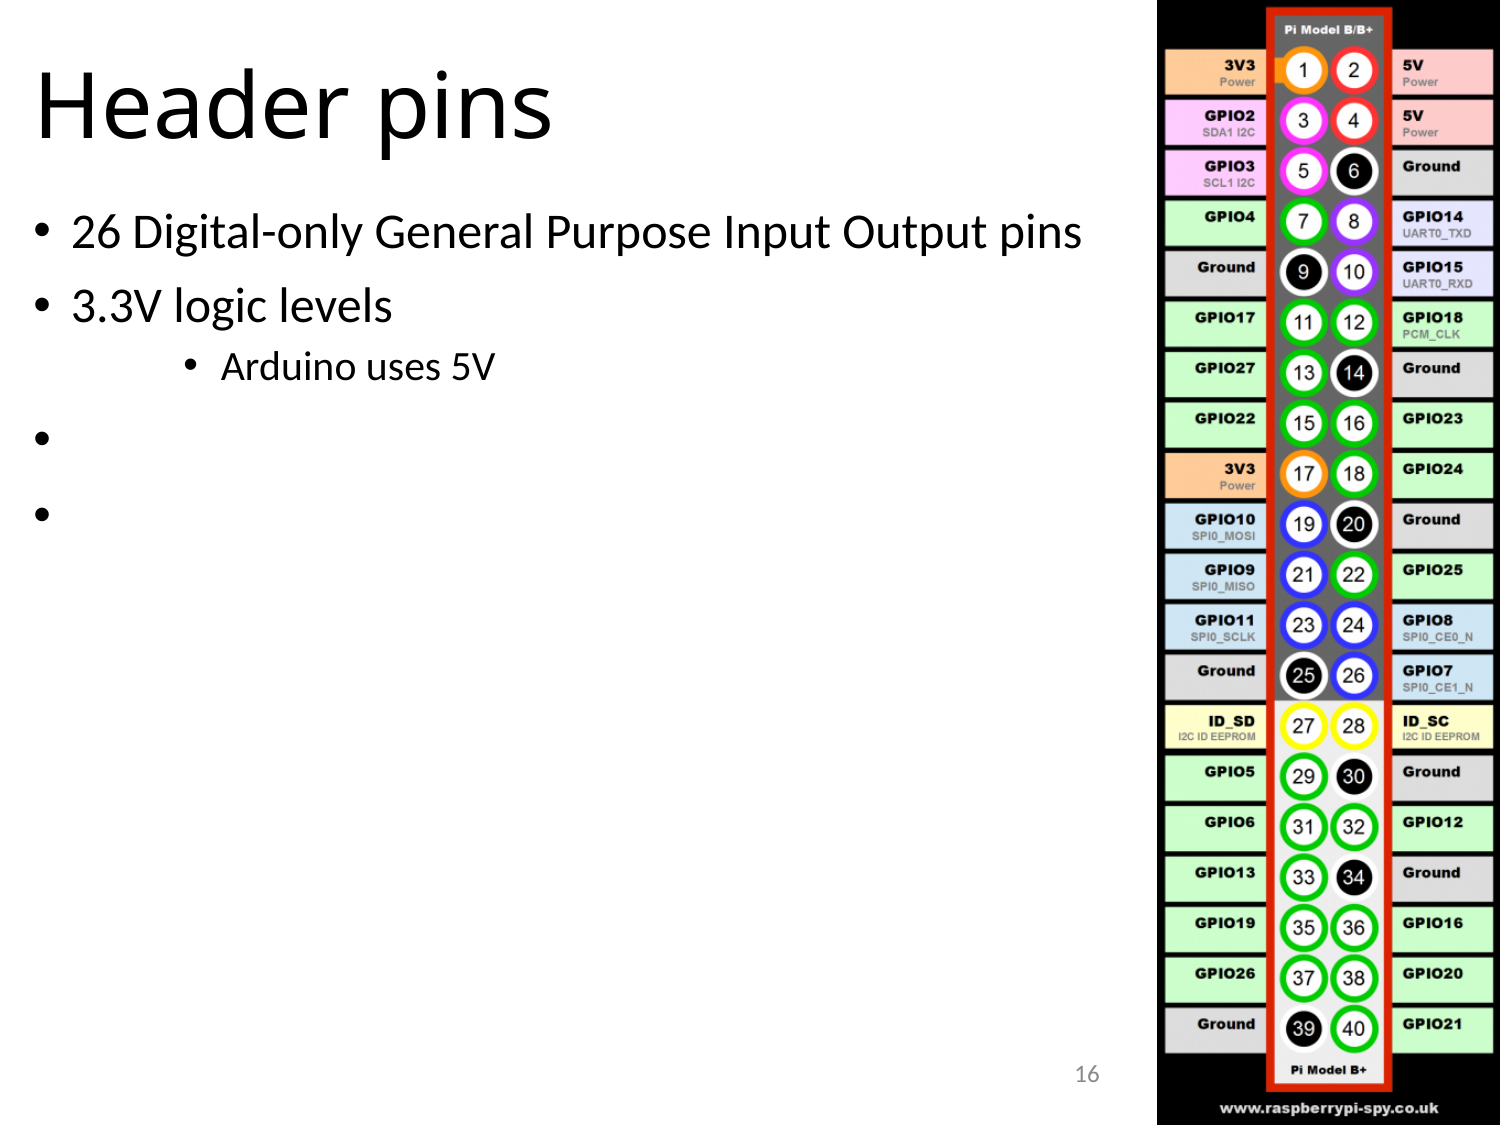

# Header pins
26 Digital-only General Purpose Input Output pins
3.3V logic levels
Arduino uses 5V